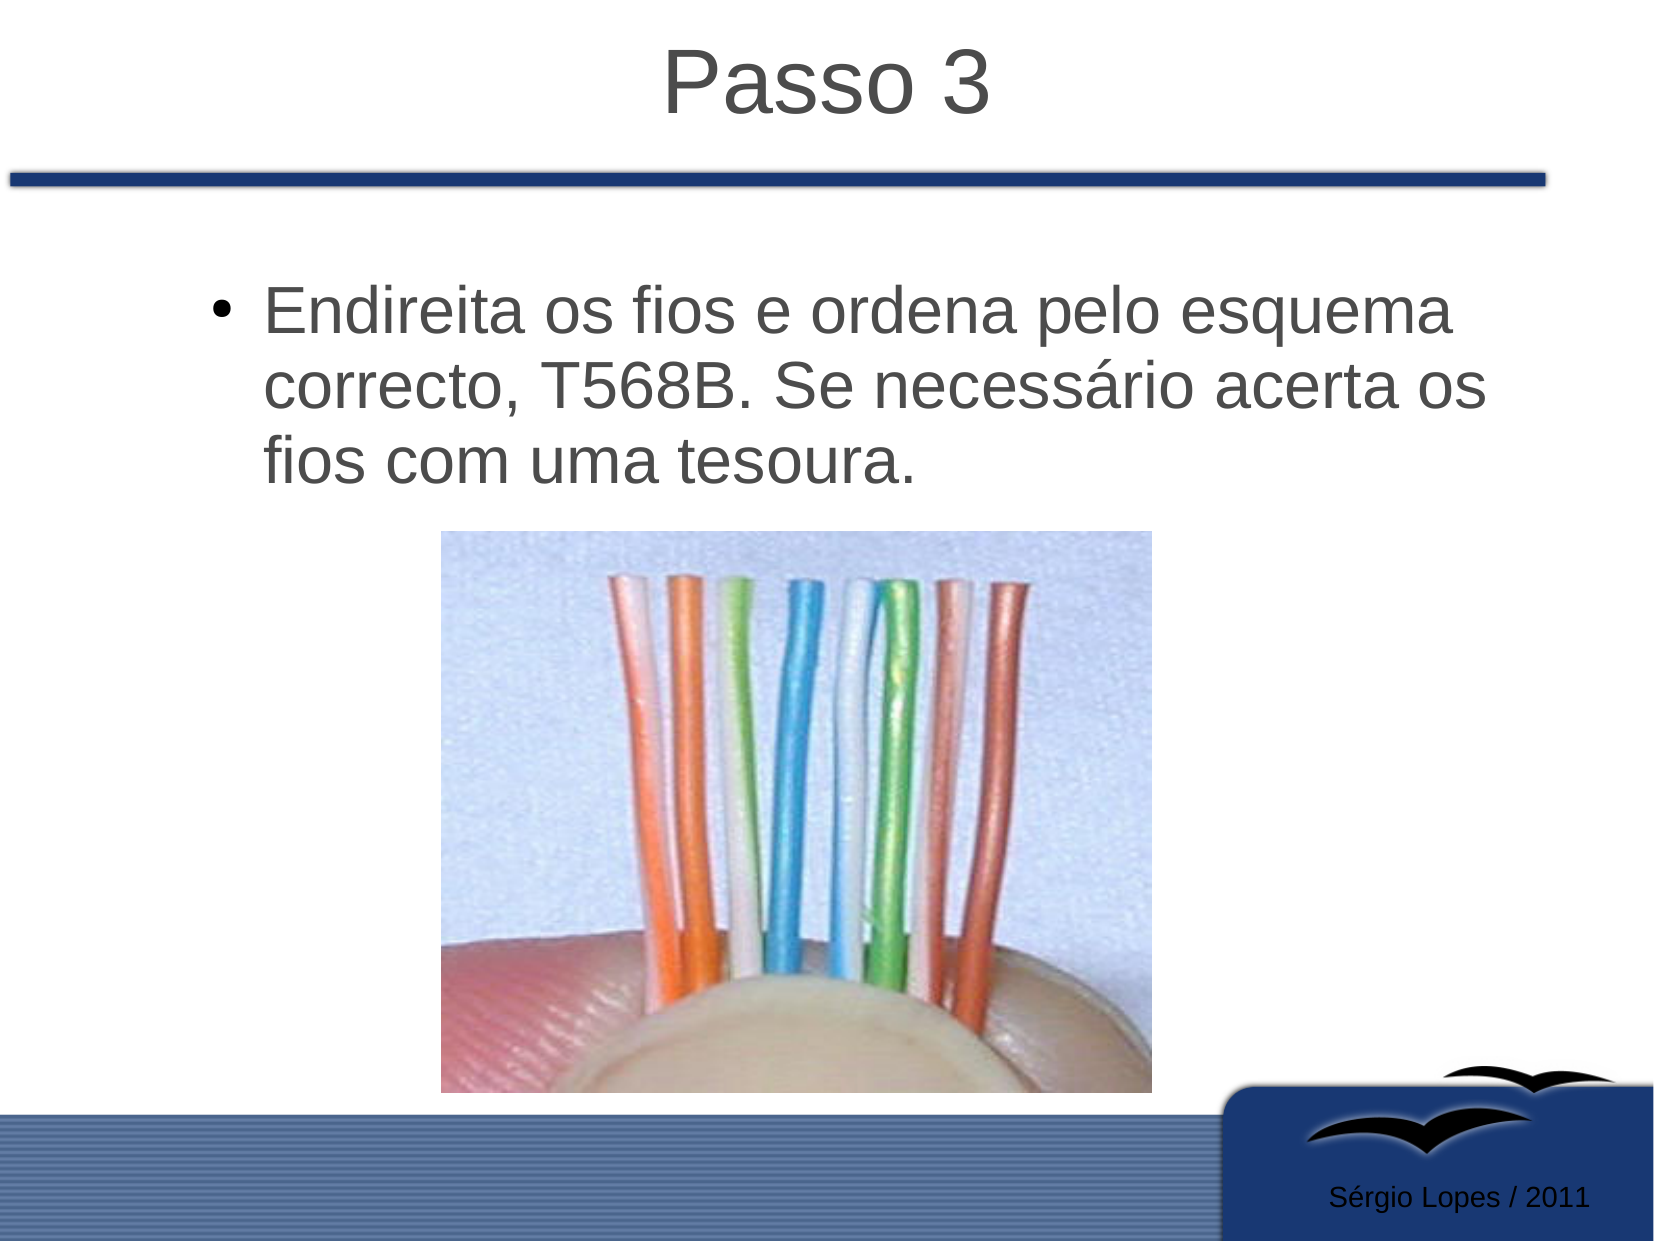

# Passo 3
Endireita os fios e ordena pelo esquema correcto, T568B. Se necessário acerta os fios com uma tesoura.
Sérgio Lopes / 2011